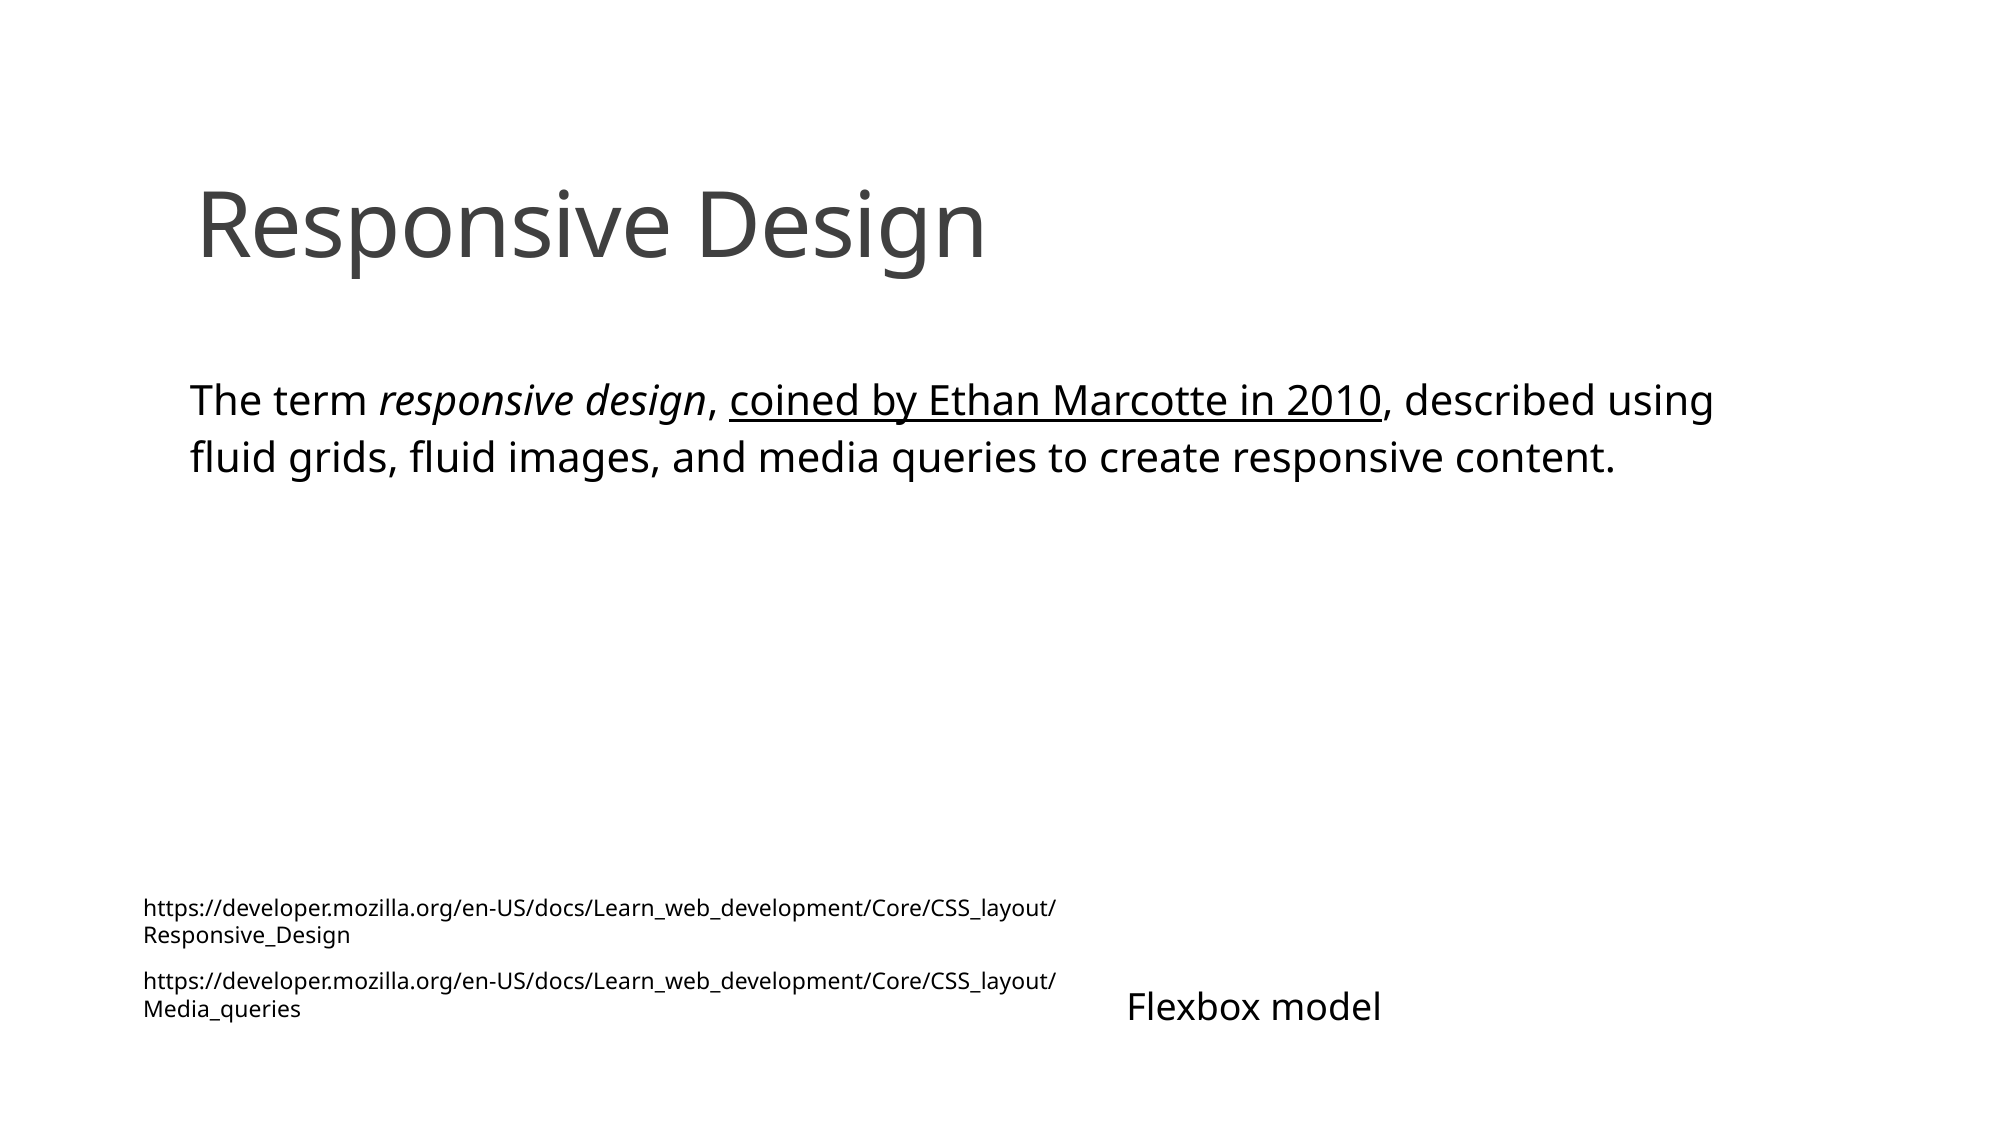

# Responsive Design
The term responsive design, coined by Ethan Marcotte in 2010, described using fluid grids, fluid images, and media queries to create responsive content.
https://developer.mozilla.org/en-US/docs/Learn_web_development/Core/CSS_layout/Responsive_Design
https://developer.mozilla.org/en-US/docs/Learn_web_development/Core/CSS_layout/Media_queries
Flexbox model